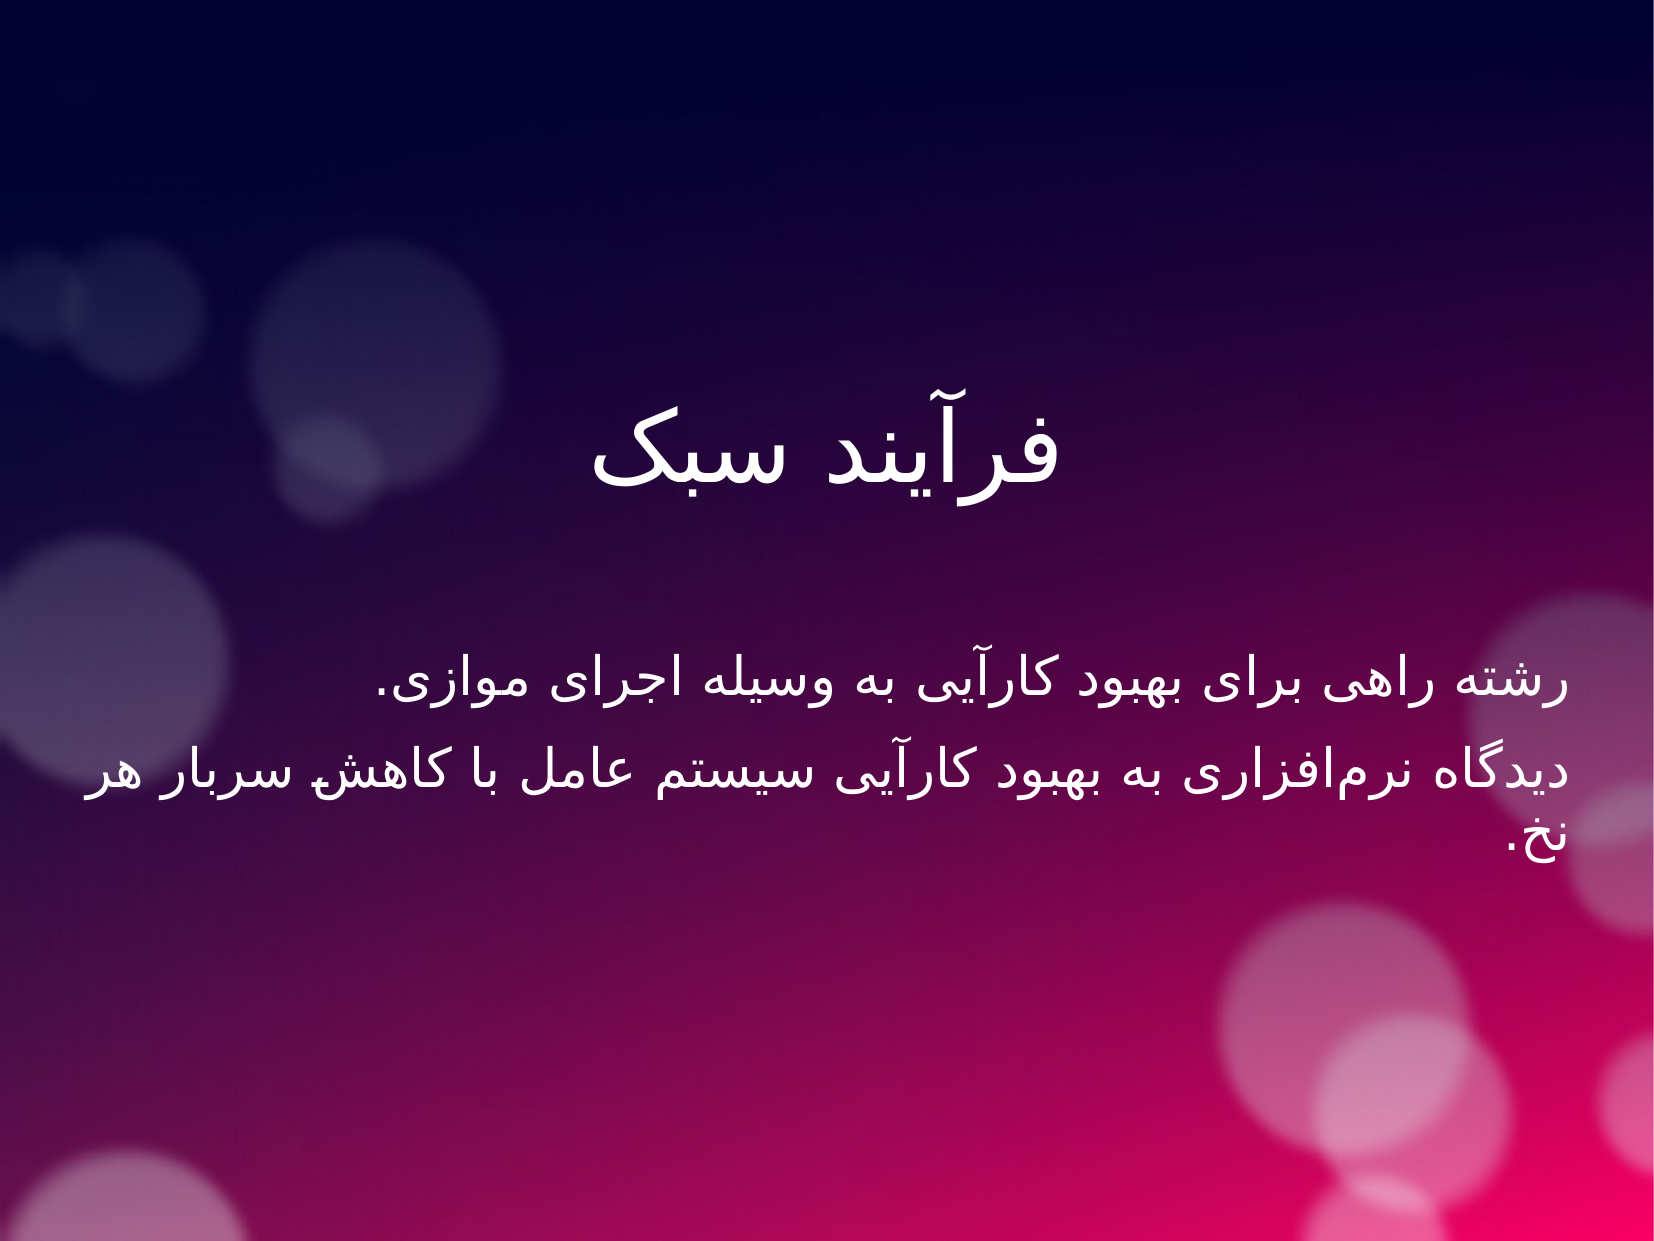

# فرآیند سبک
رشته راهی برای بهبود کارآیی به وسیله اجرای موازی.
دیدگاه نرم‌افزاری به بهبود کارآیی سیستم عامل با کاهش سربار هر نخ.